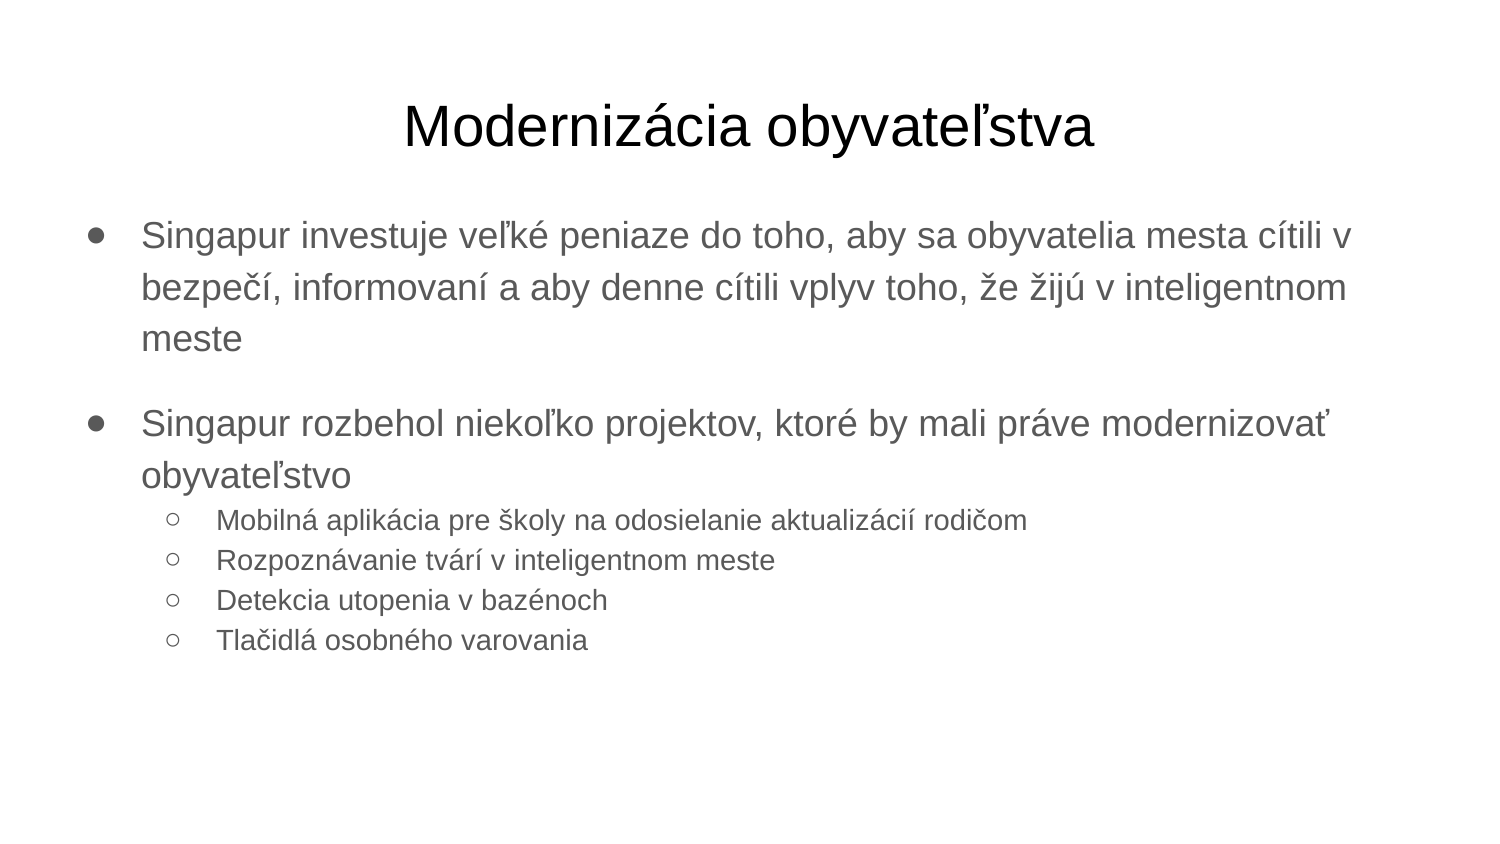

# Modernizácia obyvateľstva
Singapur investuje veľké peniaze do toho, aby sa obyvatelia mesta cítili v bezpečí, informovaní a aby denne cítili vplyv toho, že žijú v inteligentnom meste
Singapur rozbehol niekoľko projektov, ktoré by mali práve modernizovať obyvateľstvo
Mobilná aplikácia pre školy na odosielanie aktualizácií rodičom
Rozpoznávanie tvárí v inteligentnom meste
Detekcia utopenia v bazénoch
Tlačidlá osobného varovania